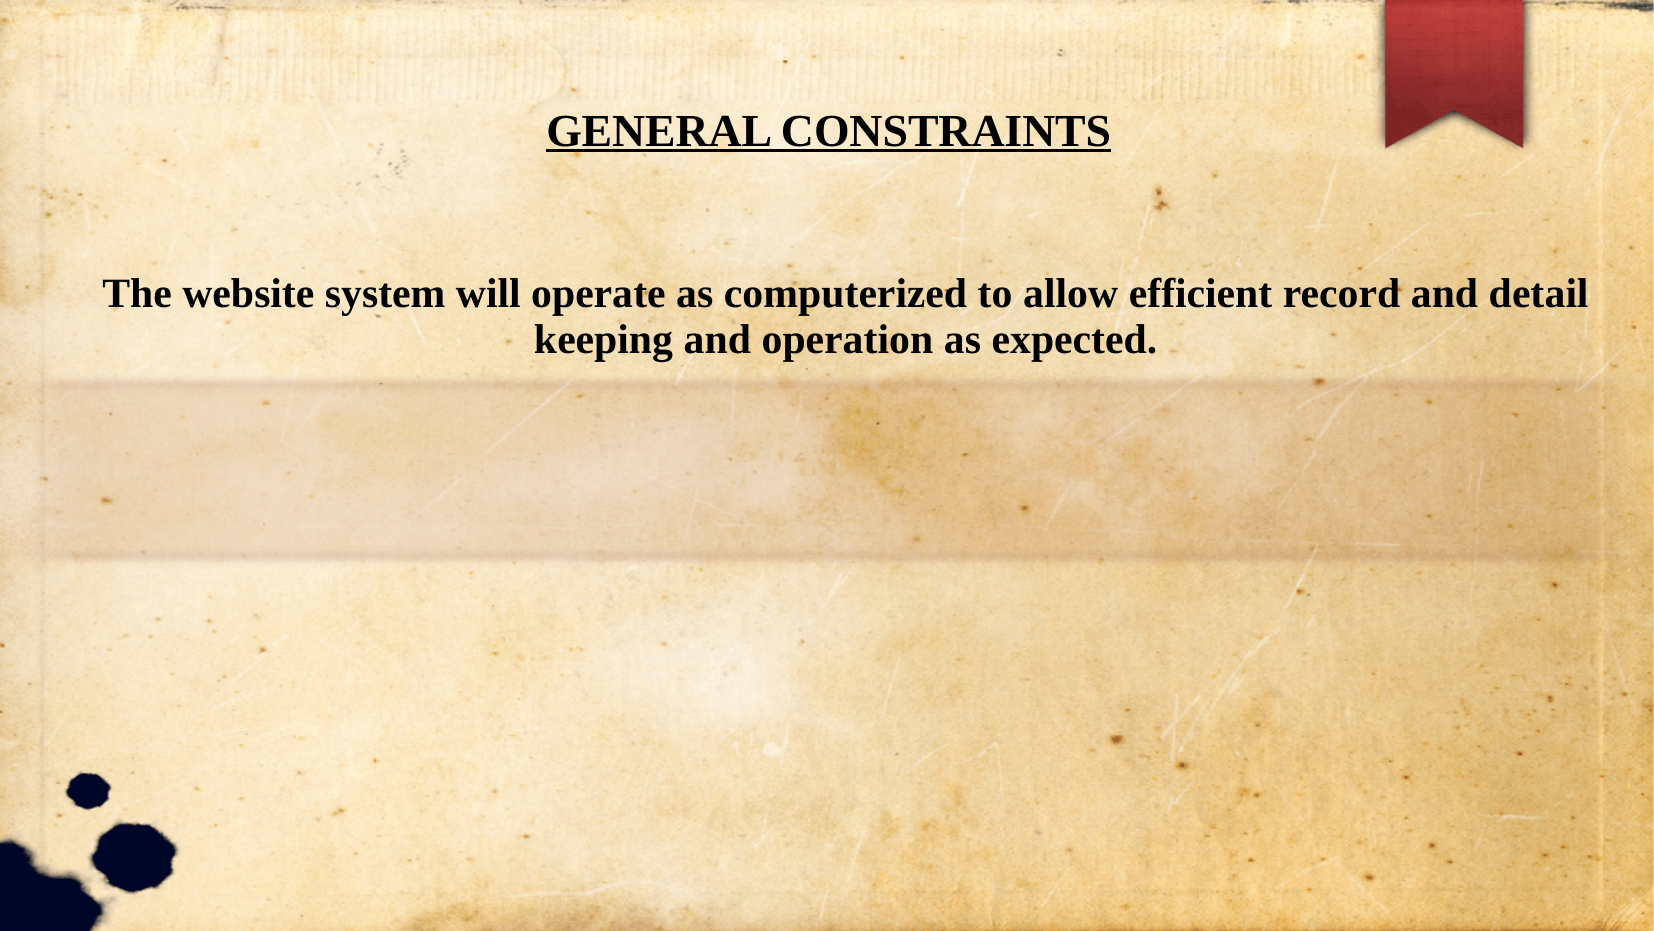

# GENERAL CONSTRAINTS
The website system will operate as computerized to allow efficient record and detail keeping and operation as expected.